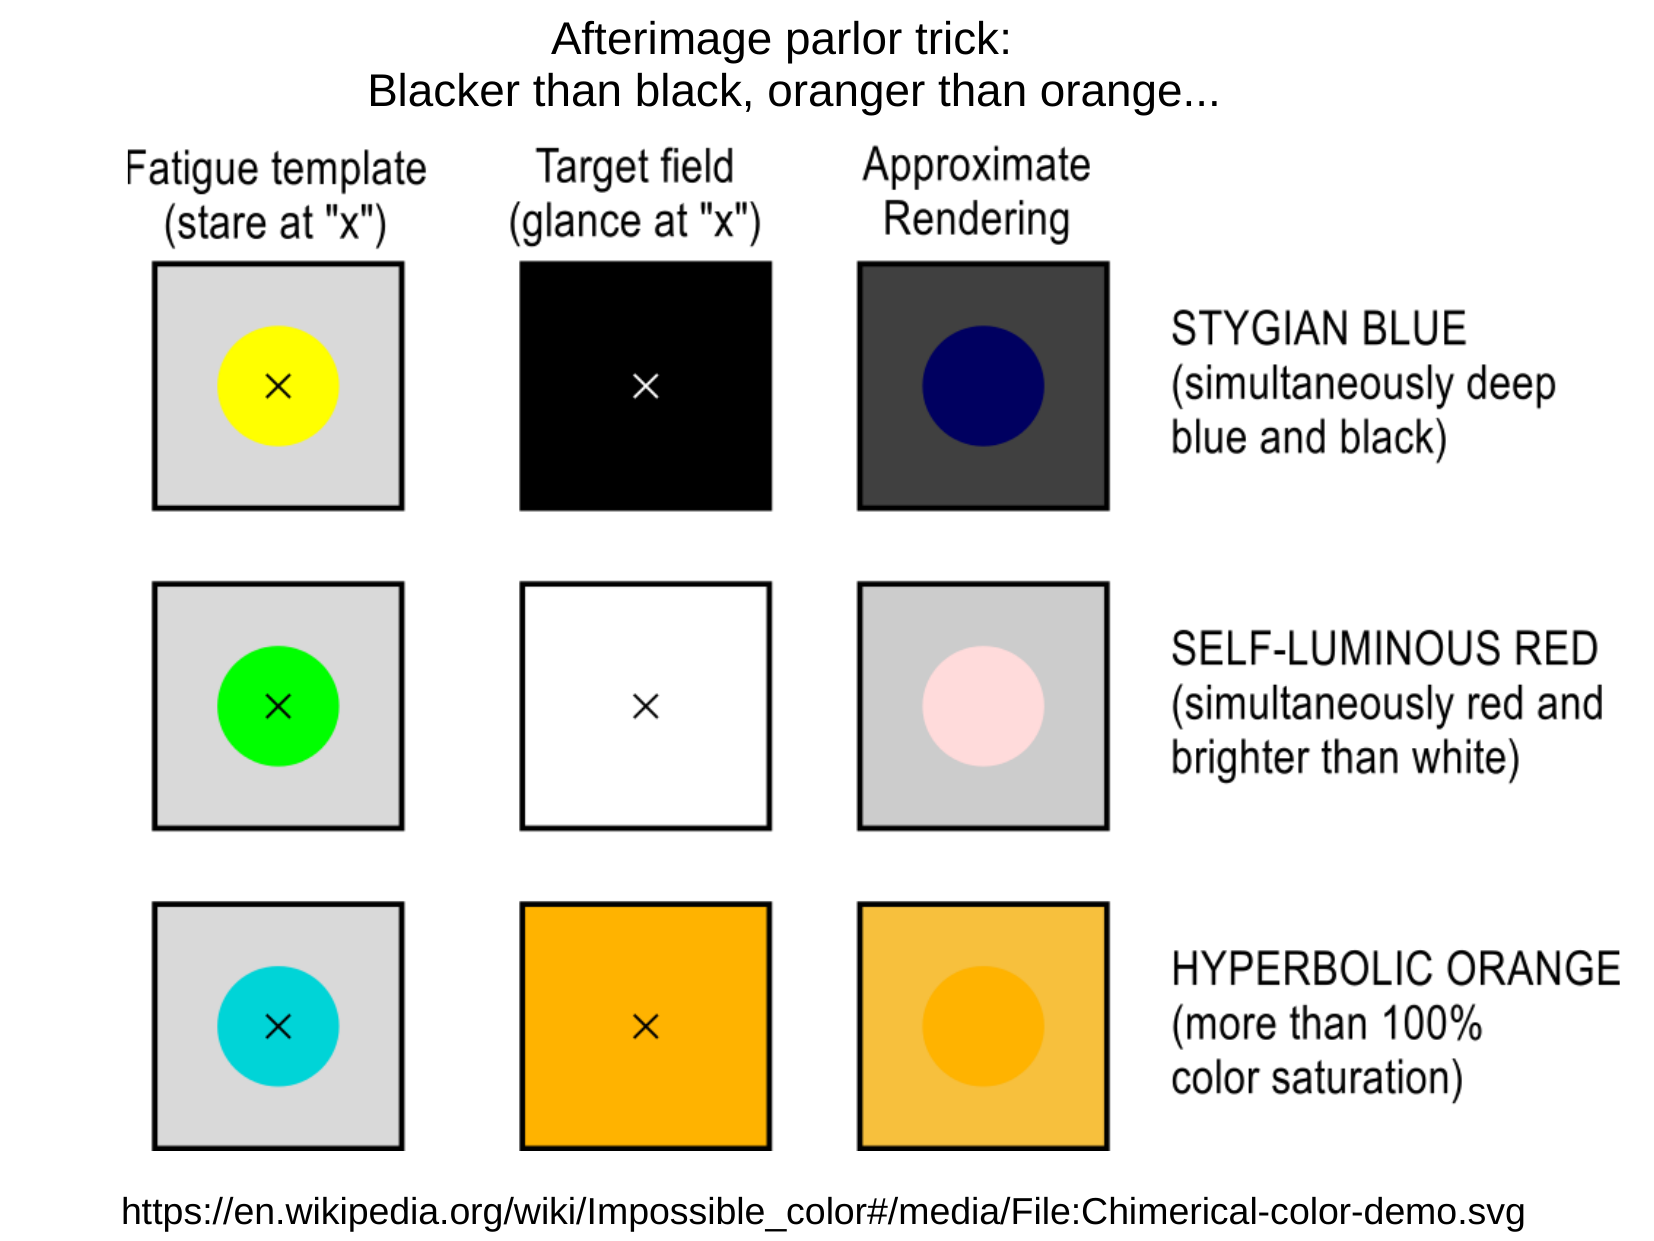

Afterimage parlor trick:
Blacker than black, oranger than orange...
https://en.wikipedia.org/wiki/Impossible_color#/media/File:Chimerical-color-demo.svg